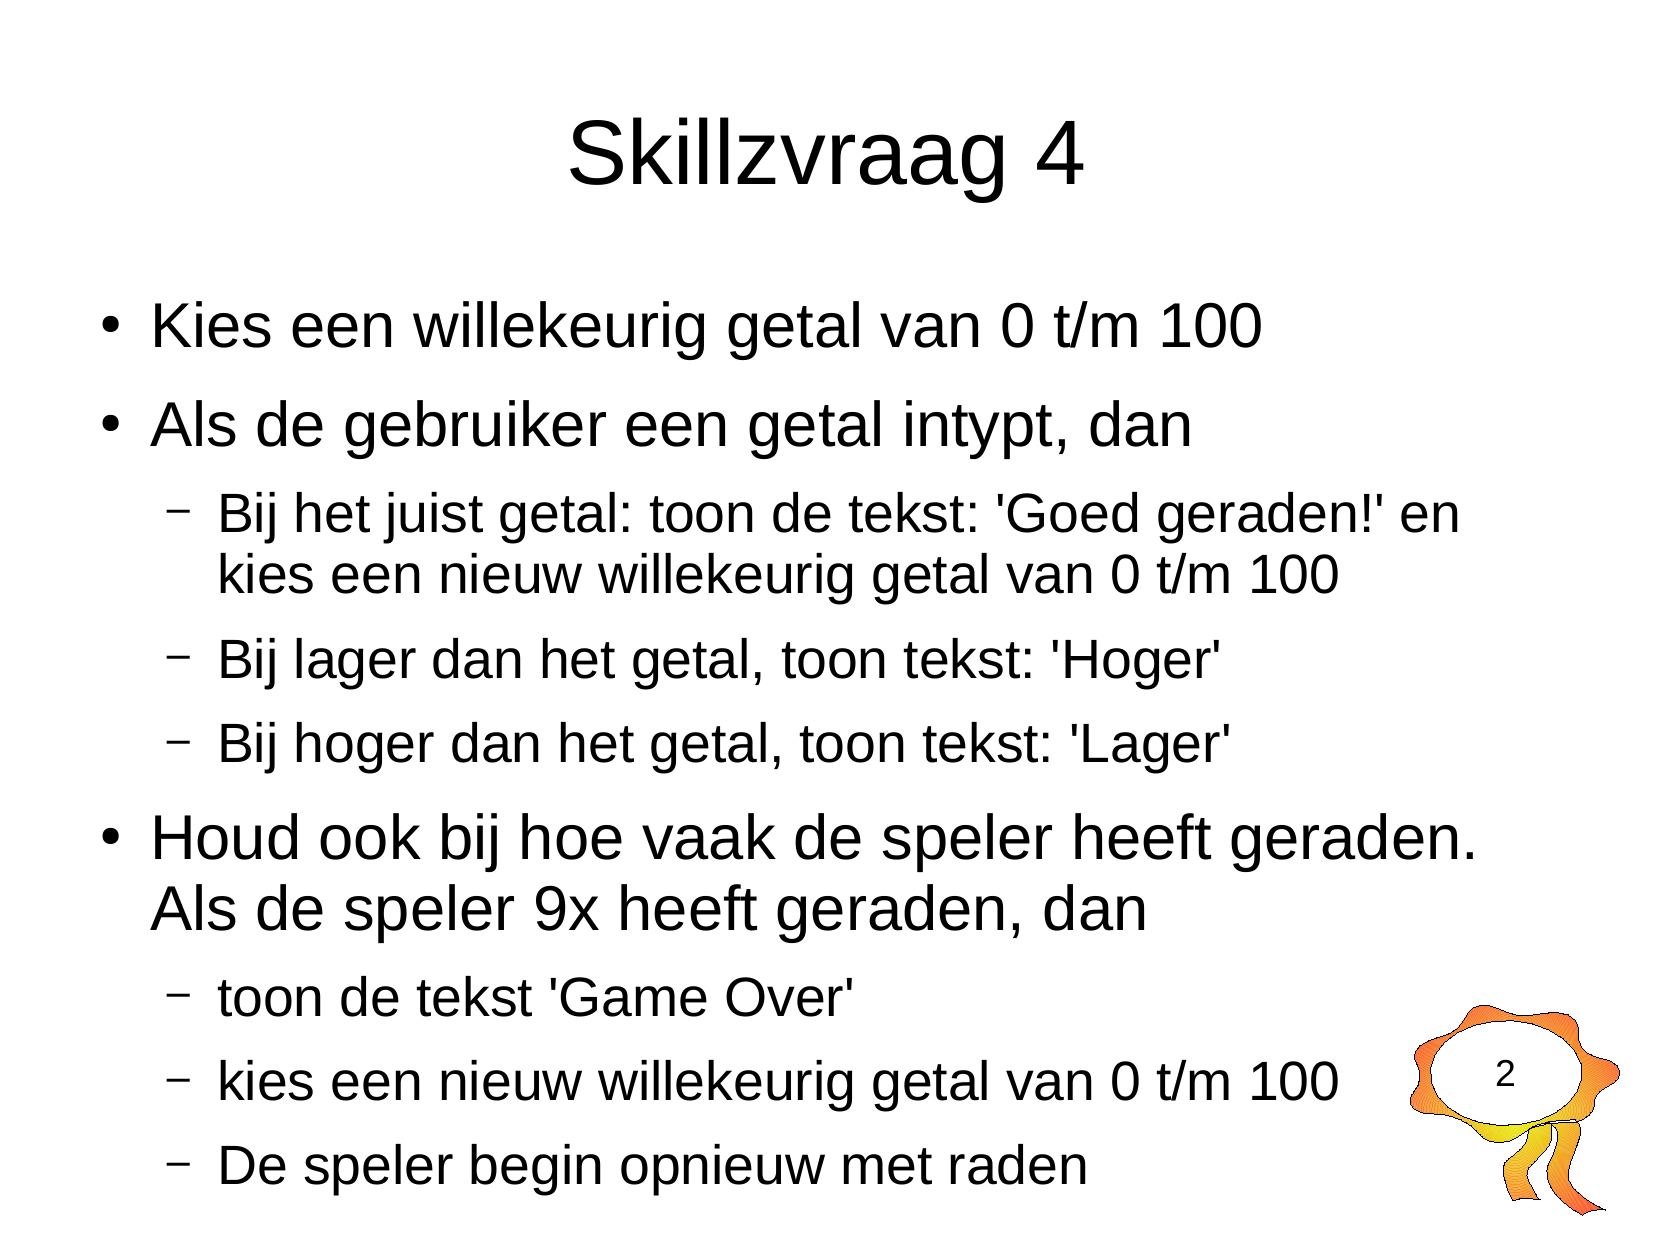

# Skillzvraag 4
Kies een willekeurig getal van 0 t/m 100
Als de gebruiker een getal intypt, dan
Bij het juist getal: toon de tekst: 'Goed geraden!' en kies een nieuw willekeurig getal van 0 t/m 100
Bij lager dan het getal, toon tekst: 'Hoger'
Bij hoger dan het getal, toon tekst: 'Lager'
Houd ook bij hoe vaak de speler heeft geraden. Als de speler 9x heeft geraden, dan
toon de tekst 'Game Over'
kies een nieuw willekeurig getal van 0 t/m 100
De speler begin opnieuw met raden
2